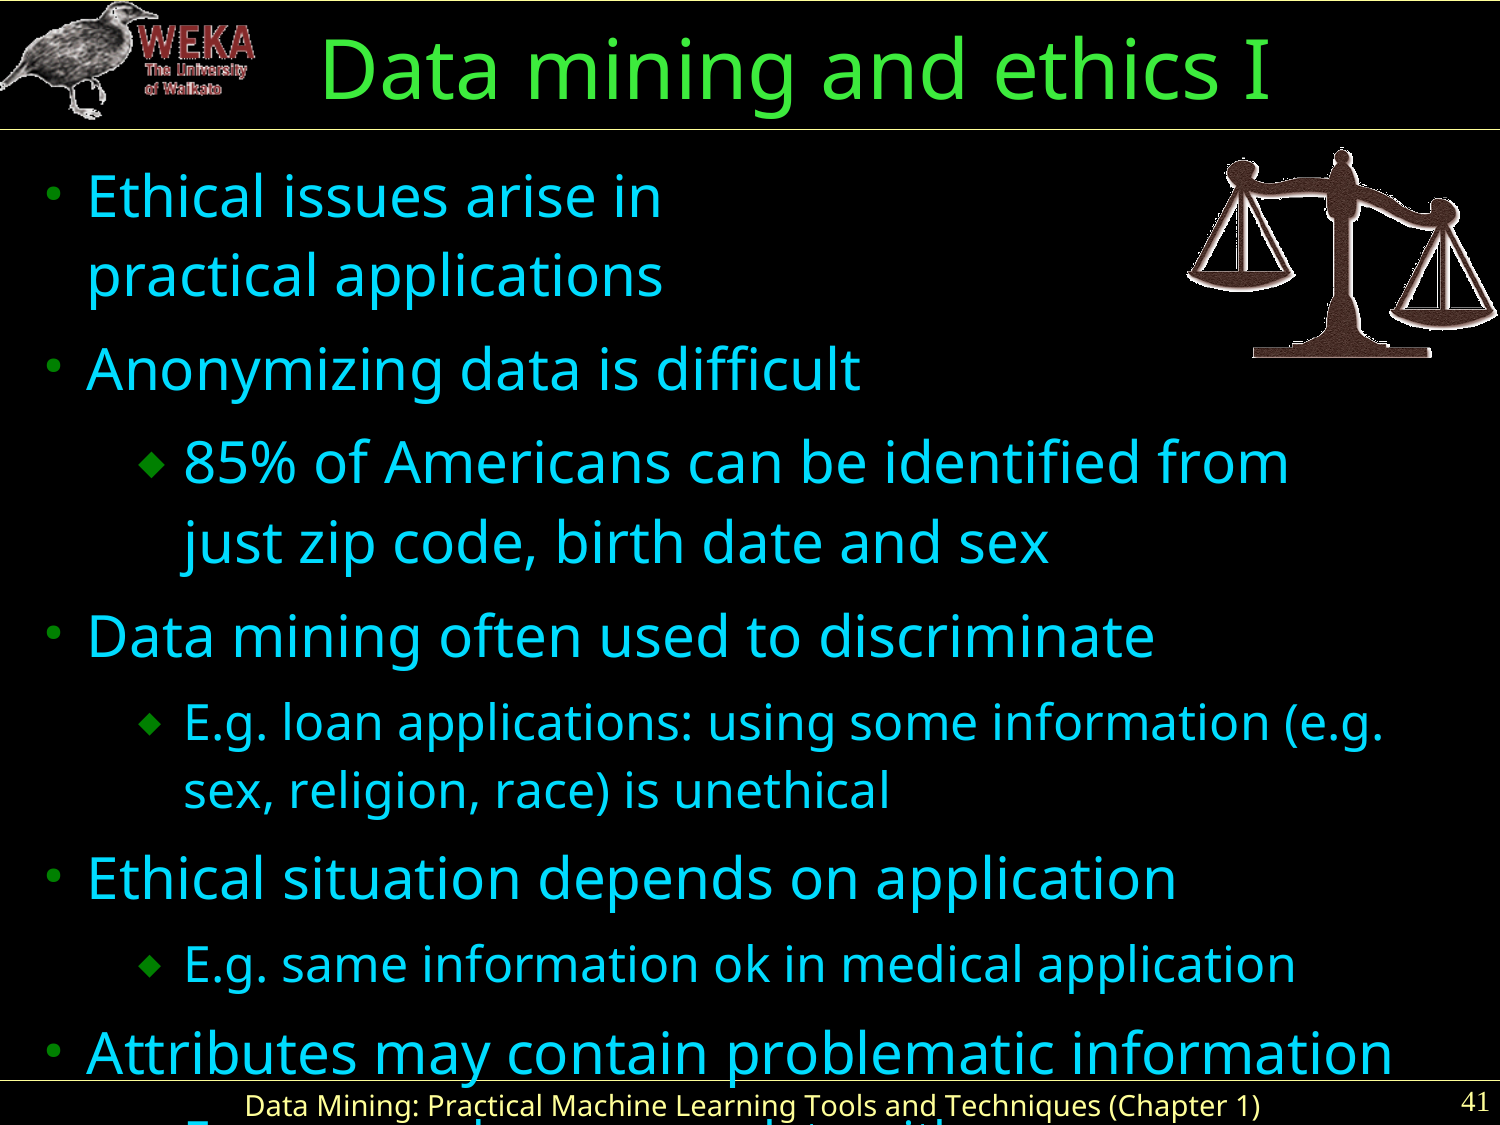

# Data mining and ethics I
Ethical issues arise in
practical applications
Anonymizing data is difficult
85% of Americans can be identified from just zip code, birth date and sex
Data mining often used to discriminate
E.g. loan applications: using some information (e.g. sex, religion, race) is unethical
Ethical situation depends on application
E.g. same information ok in medical application
Attributes may contain problematic information
E.g. area code may correlate with race
Data Mining: Practical Machine Learning Tools and Techniques (Chapter 1)
41